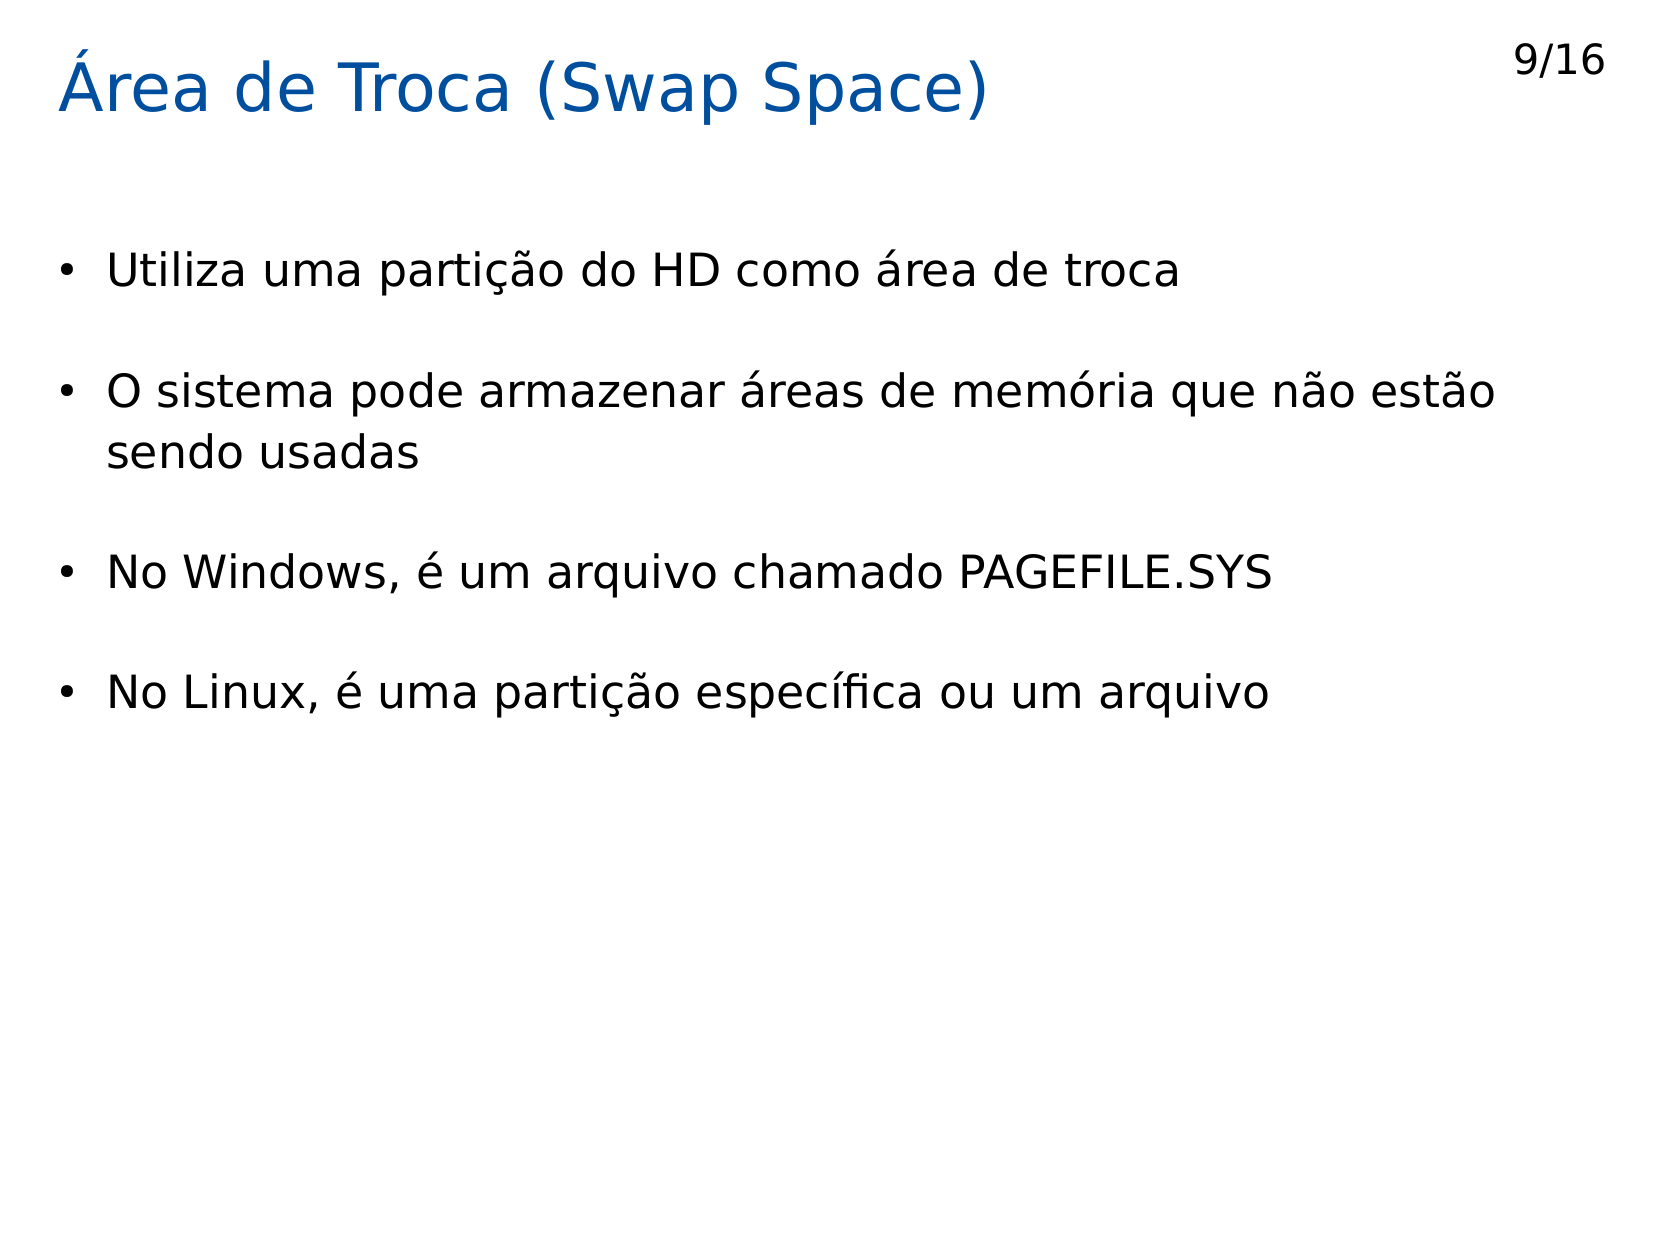

# Área de Troca (Swap Space)
9
Utiliza uma partição do HD como área de troca
O sistema pode armazenar áreas de memória que não estão sendo usadas
No Windows, é um arquivo chamado PAGEFILE.SYS
No Linux, é uma partição específica ou um arquivo